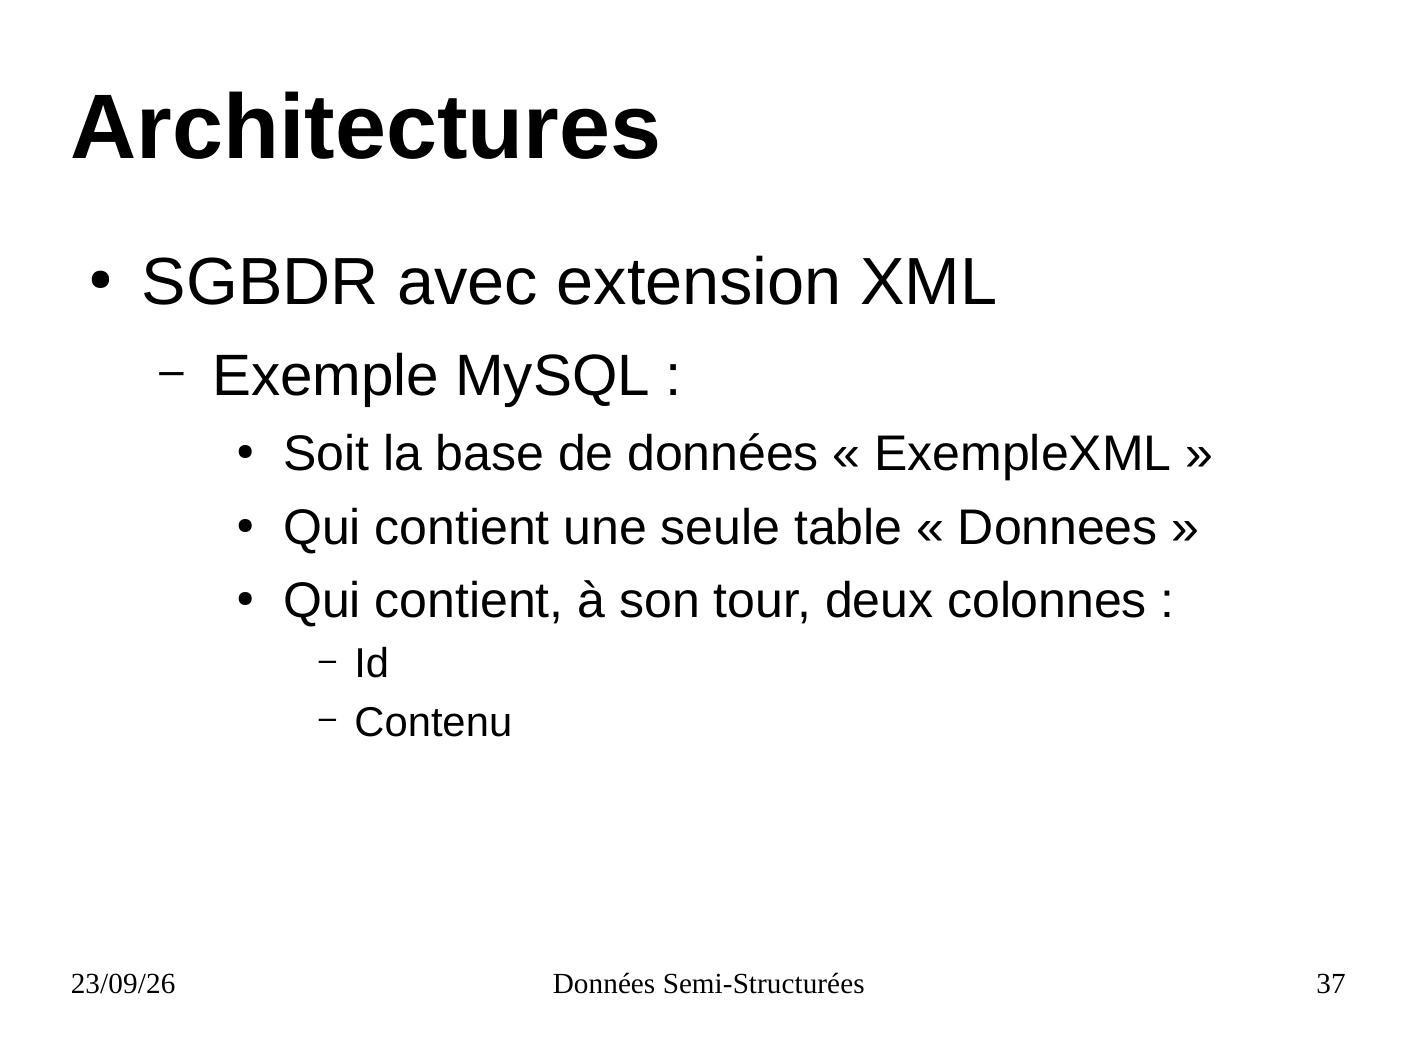

# Architectures
SGBDR avec extension XML
Exemple MySQL :
Soit la base de données « ExempleXML »
Qui contient une seule table « Donnees »
Qui contient, à son tour, deux colonnes :
Id
Contenu
Données Semi-Structurées
37